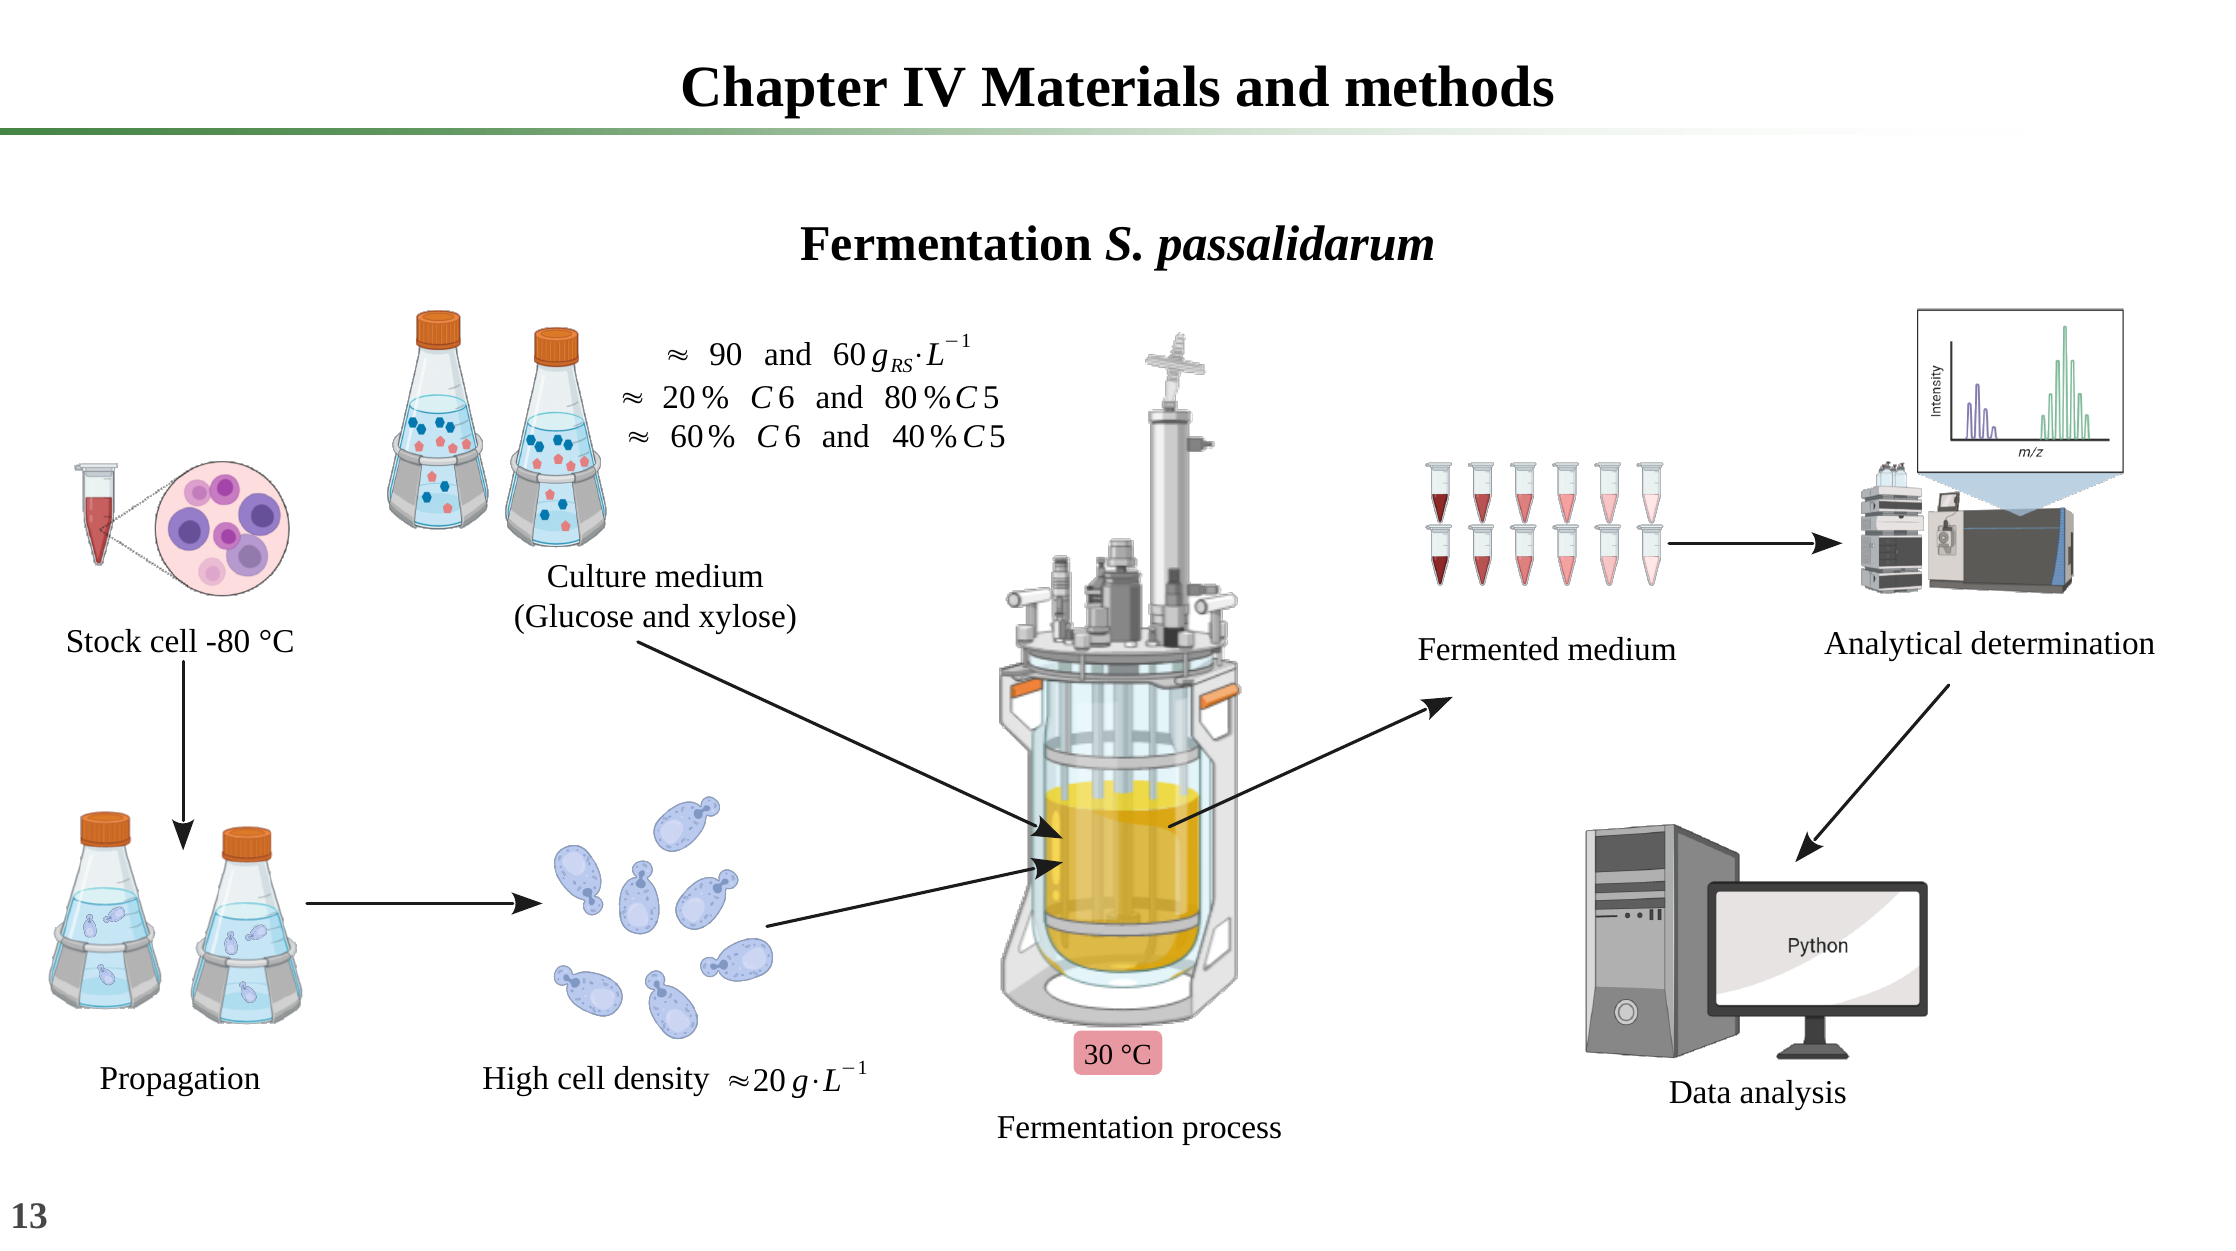

Chapter IV Materials and methods
Fermentation S. passalidarum
Culture medium (Glucose and xylose)
Stock cell -80 °C
Analytical determination
Fermented medium
30 °C
Propagation
High cell density
Data analysis
Fermentation process